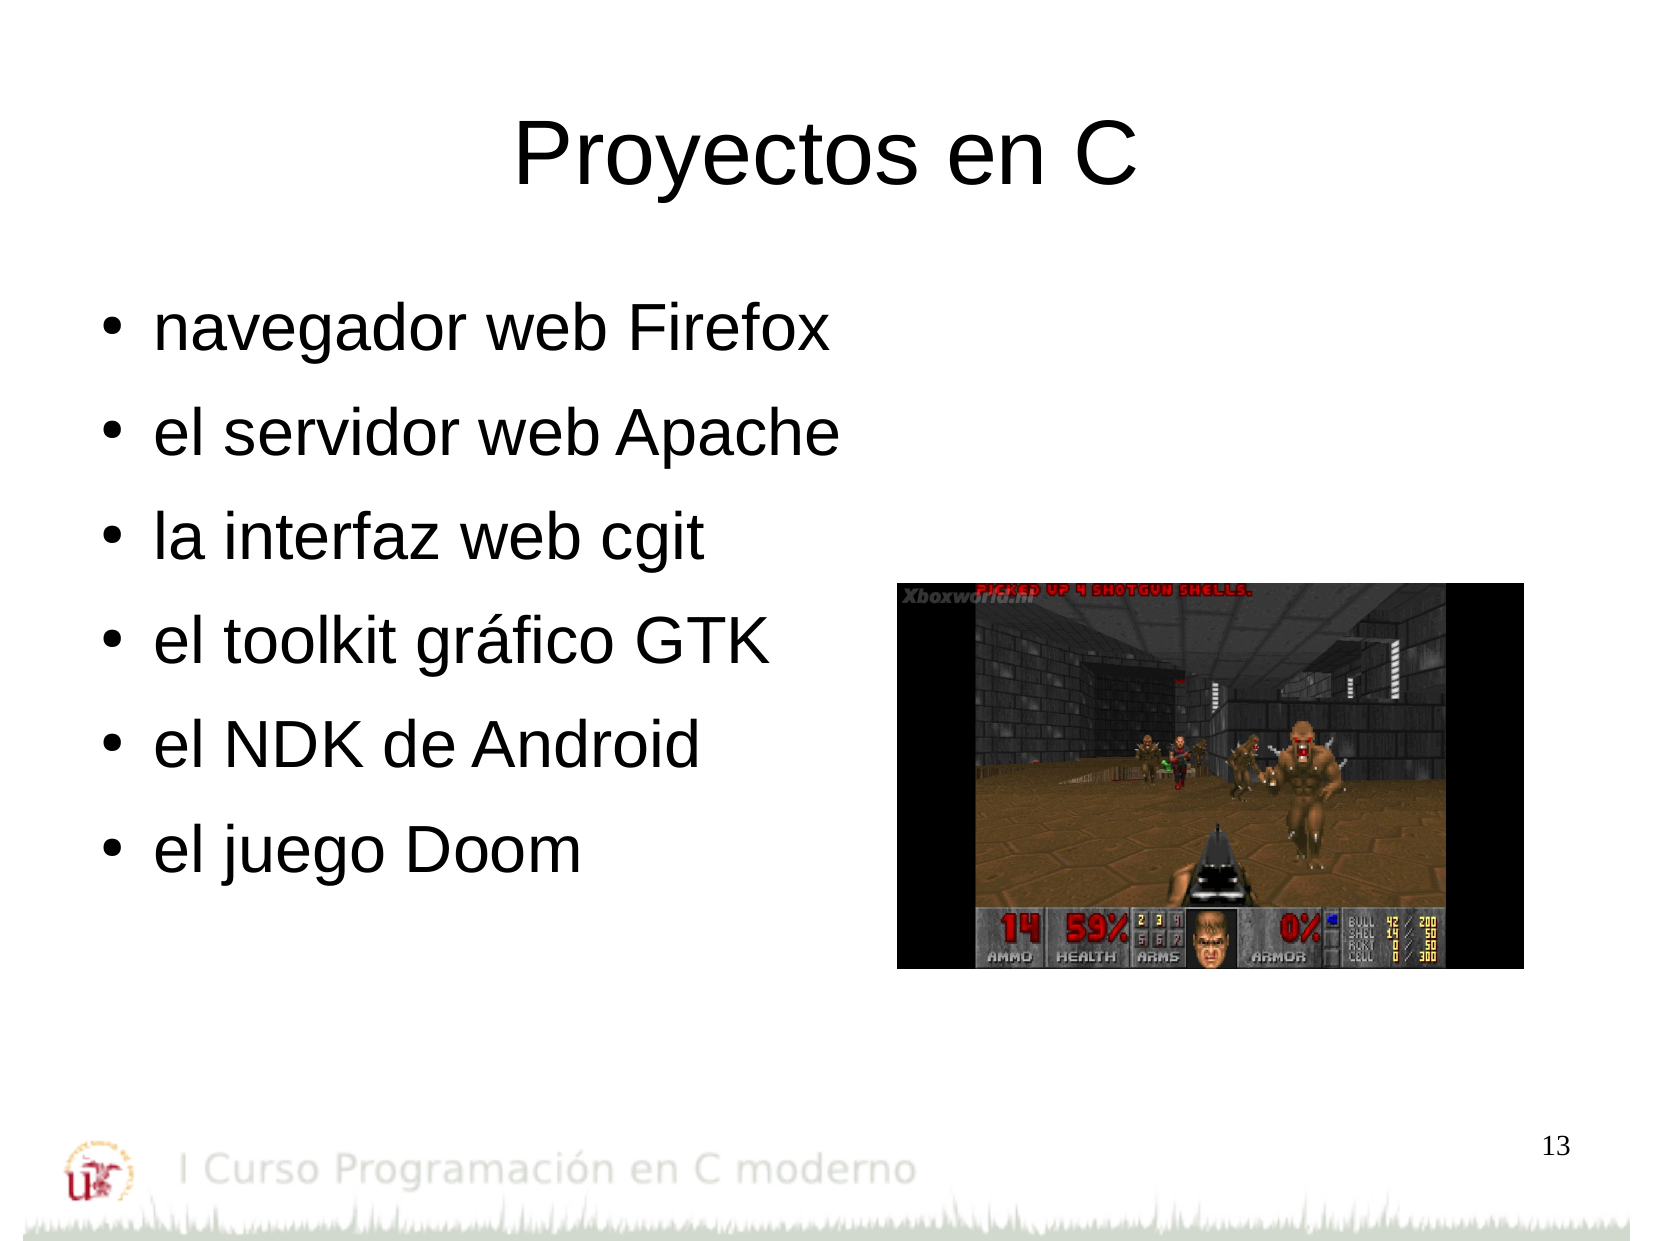

# Proyectos en C
navegador web Firefox
el servidor web Apache
la interfaz web cgit
el toolkit gráfico GTK
el NDK de Android
el juego Doom
13